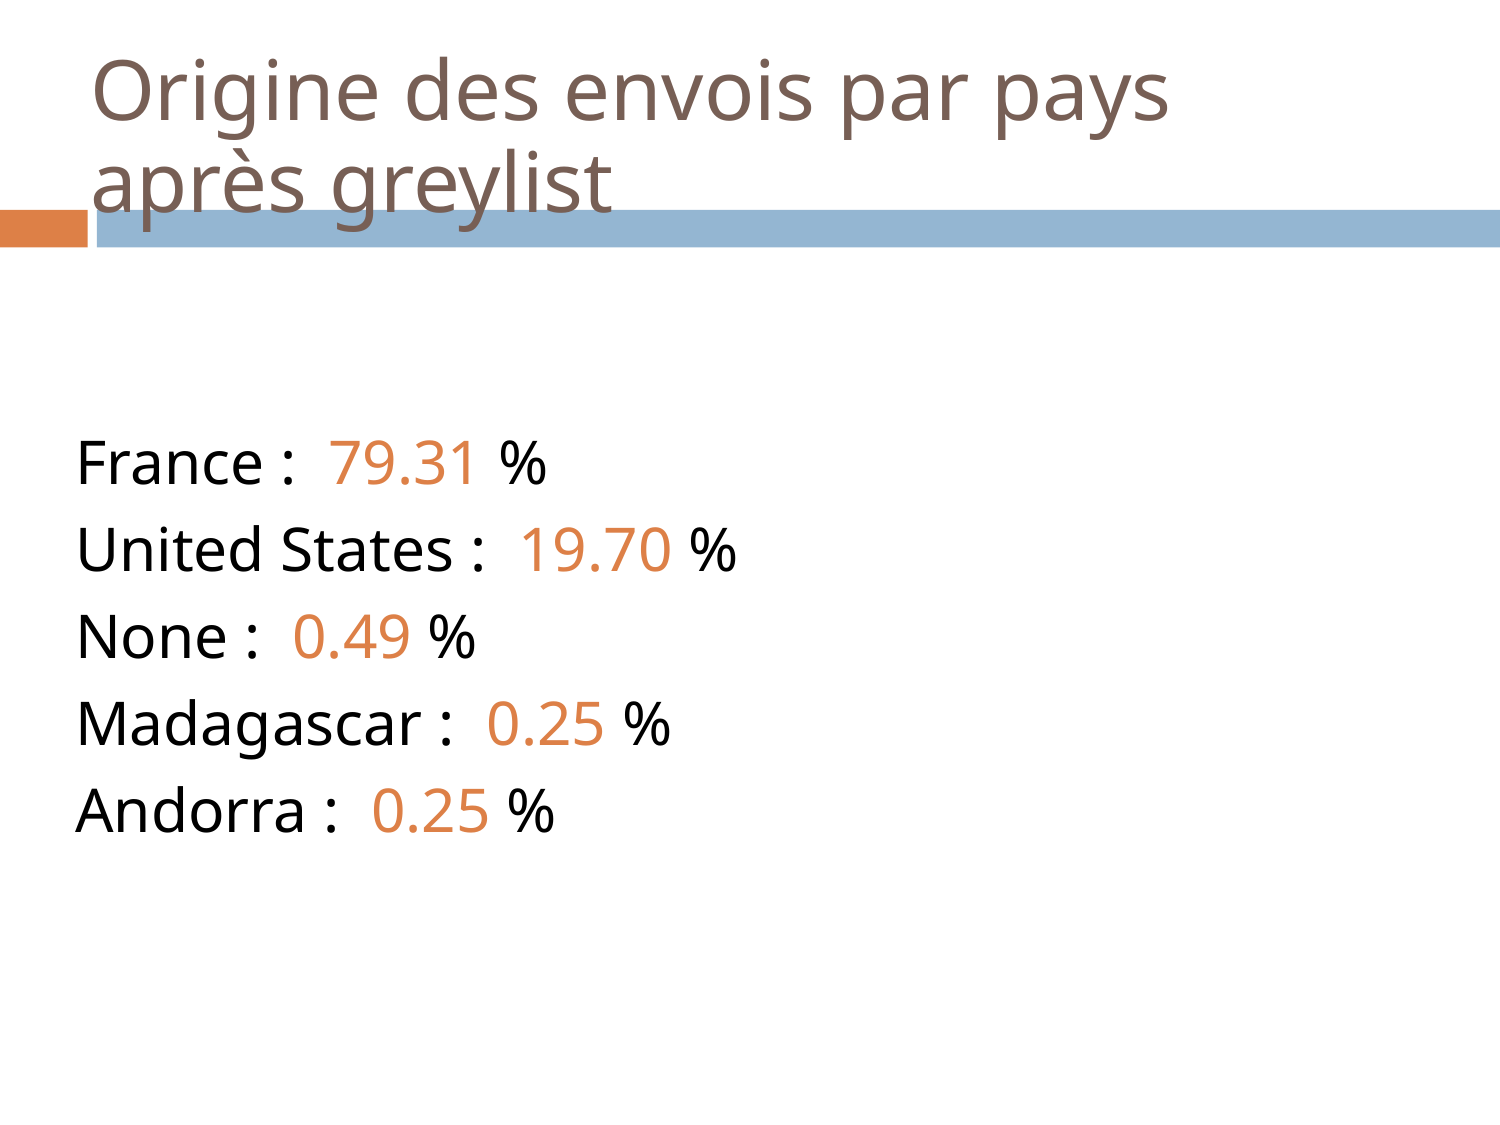

# Origine des envois par pays après greylist
France : 79.31 %
United States : 19.70 %
None : 0.49 %
Madagascar : 0.25 %
Andorra : 0.25 %